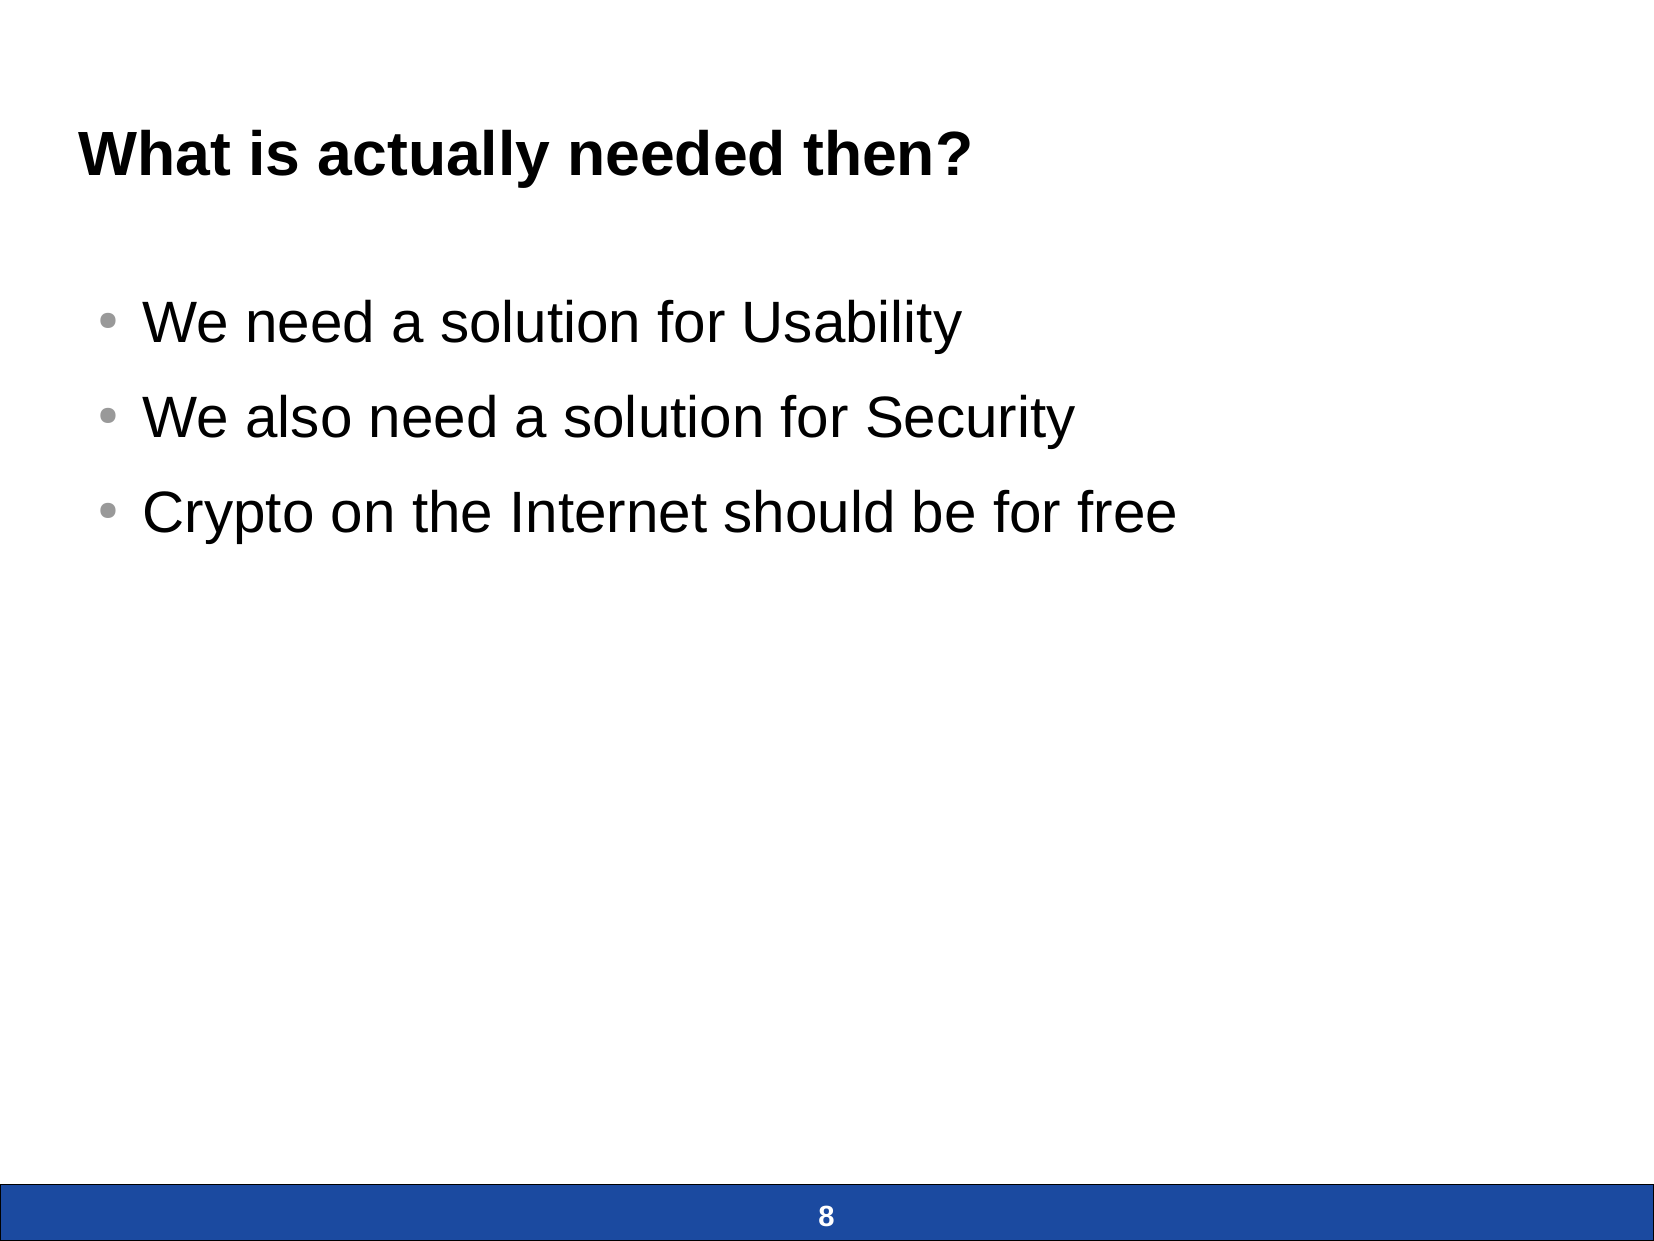

# What is actually needed then?
We need a solution for Usability
We also need a solution for Security
Crypto on the Internet should be for free
8